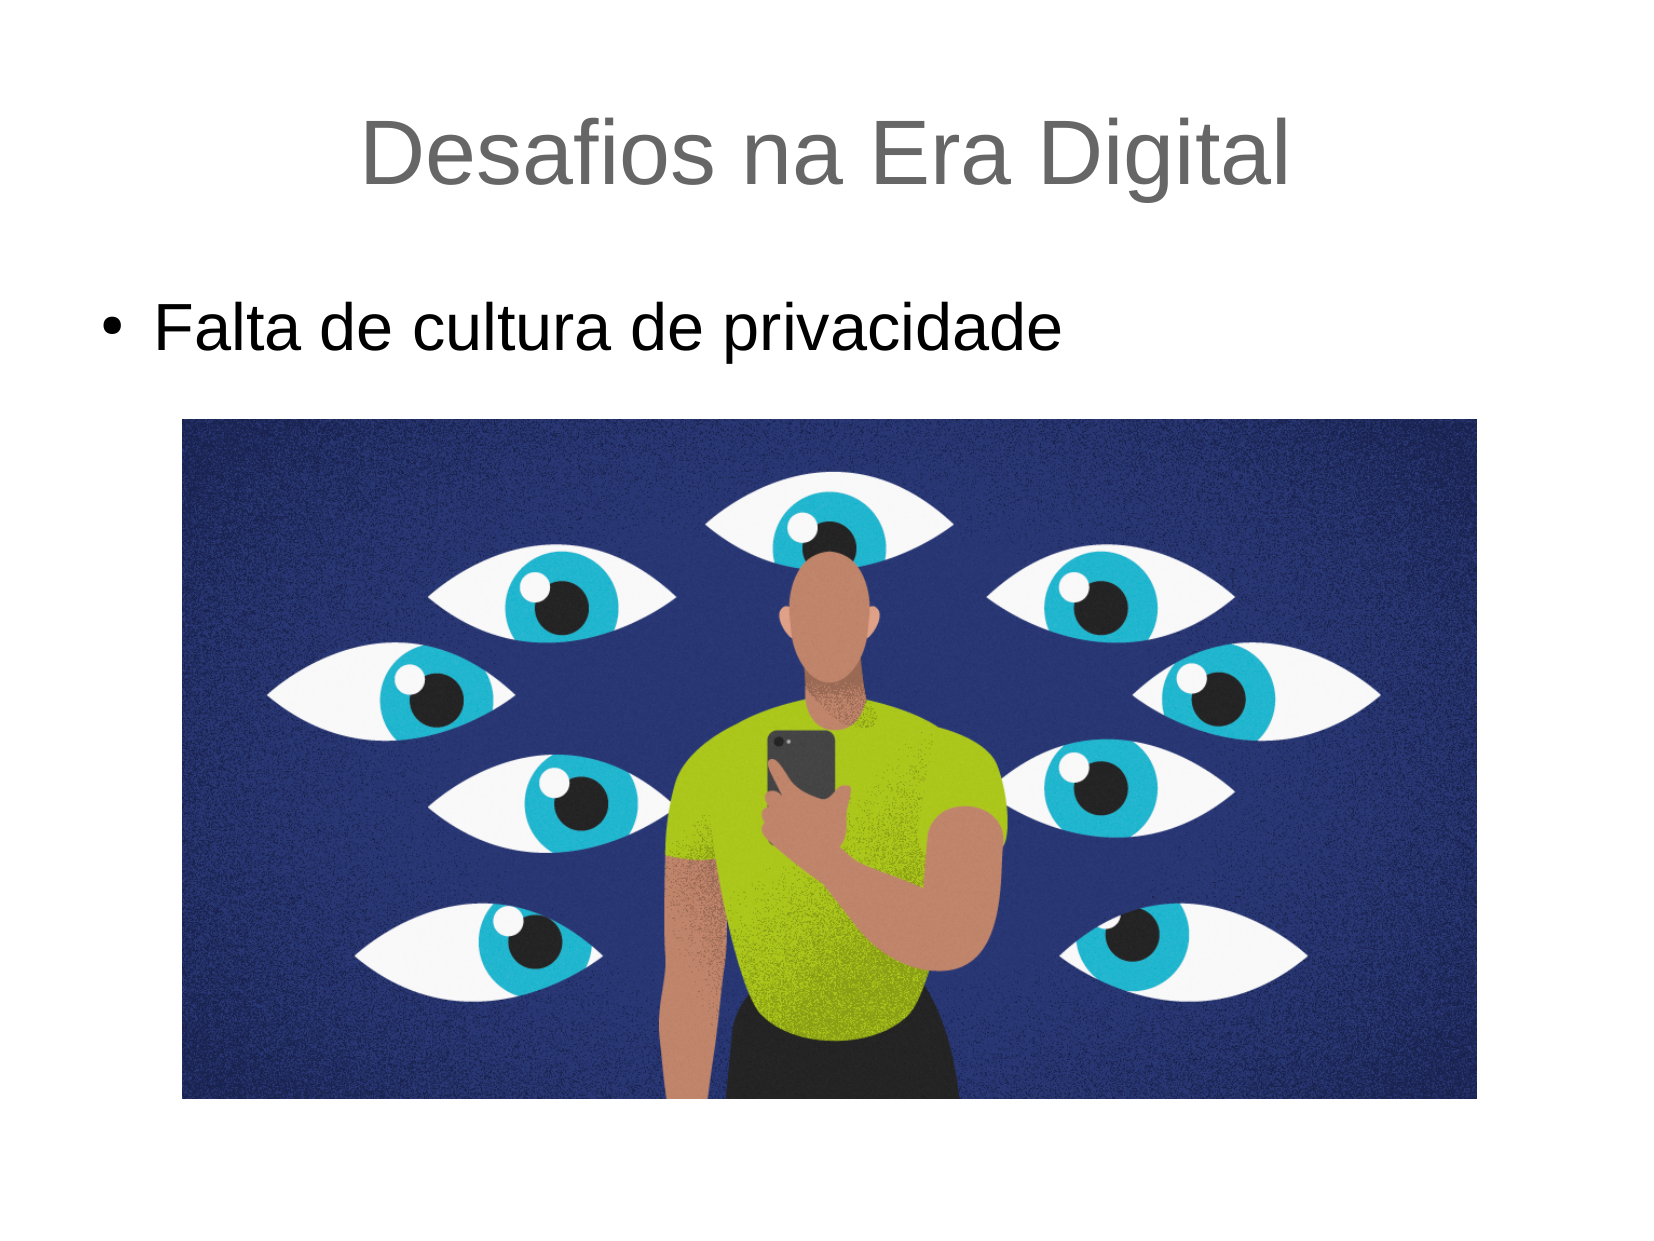

# Desafios na Era Digital
Falta de cultura de privacidade